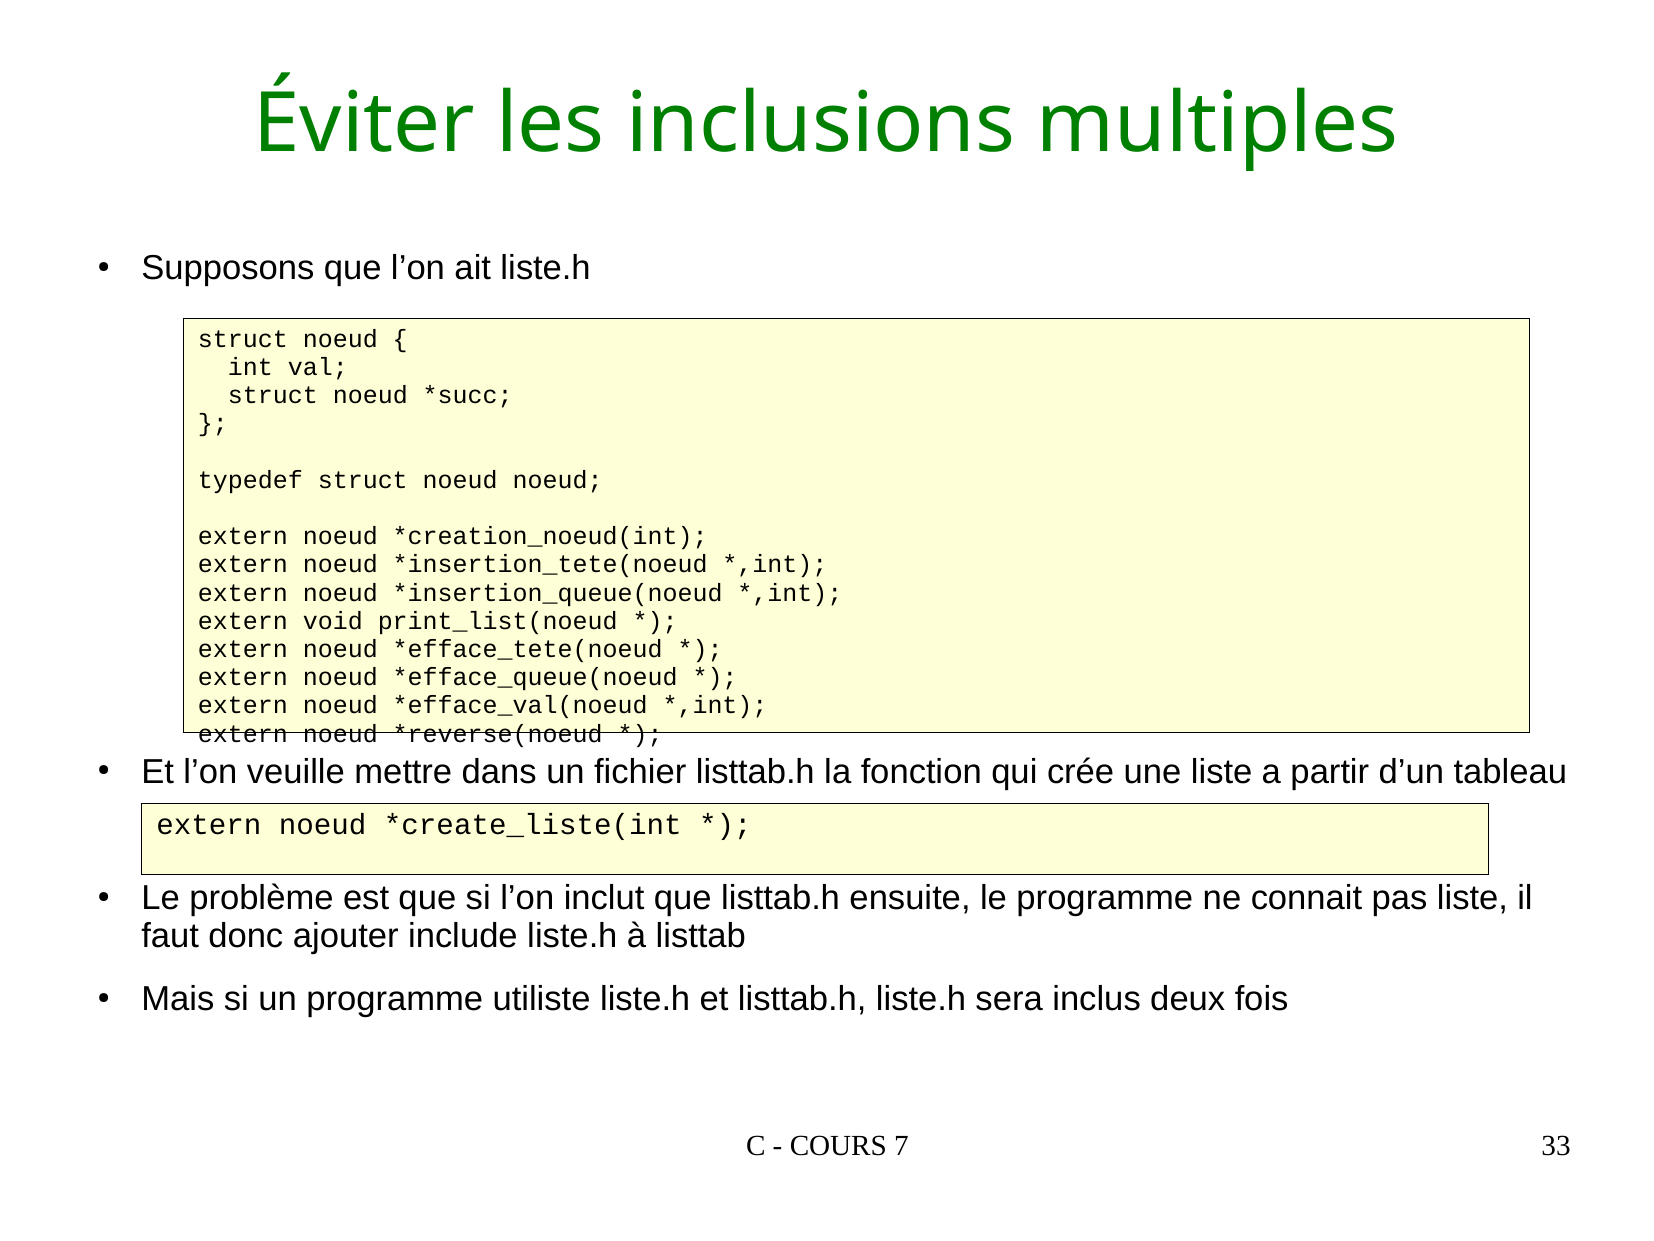

# Éviter les inclusions multiples
Supposons que l’on ait liste.h
Et l’on veuille mettre dans un fichier listtab.h la fonction qui crée une liste a partir d’un tableau
Le problème est que si l’on inclut que listtab.h ensuite, le programme ne connait pas liste, il faut donc ajouter include liste.h à listtab
Mais si un programme utiliste liste.h et listtab.h, liste.h sera inclus deux fois
struct noeud {
 int val;
 struct noeud *succ;
};
typedef struct noeud noeud;
extern noeud *creation_noeud(int);
extern noeud *insertion_tete(noeud *,int);
extern noeud *insertion_queue(noeud *,int);
extern void print_list(noeud *);
extern noeud *efface_tete(noeud *);
extern noeud *efface_queue(noeud *);
extern noeud *efface_val(noeud *,int);
extern noeud *reverse(noeud *);
extern noeud *create_liste(int *);
C - COURS 7
33